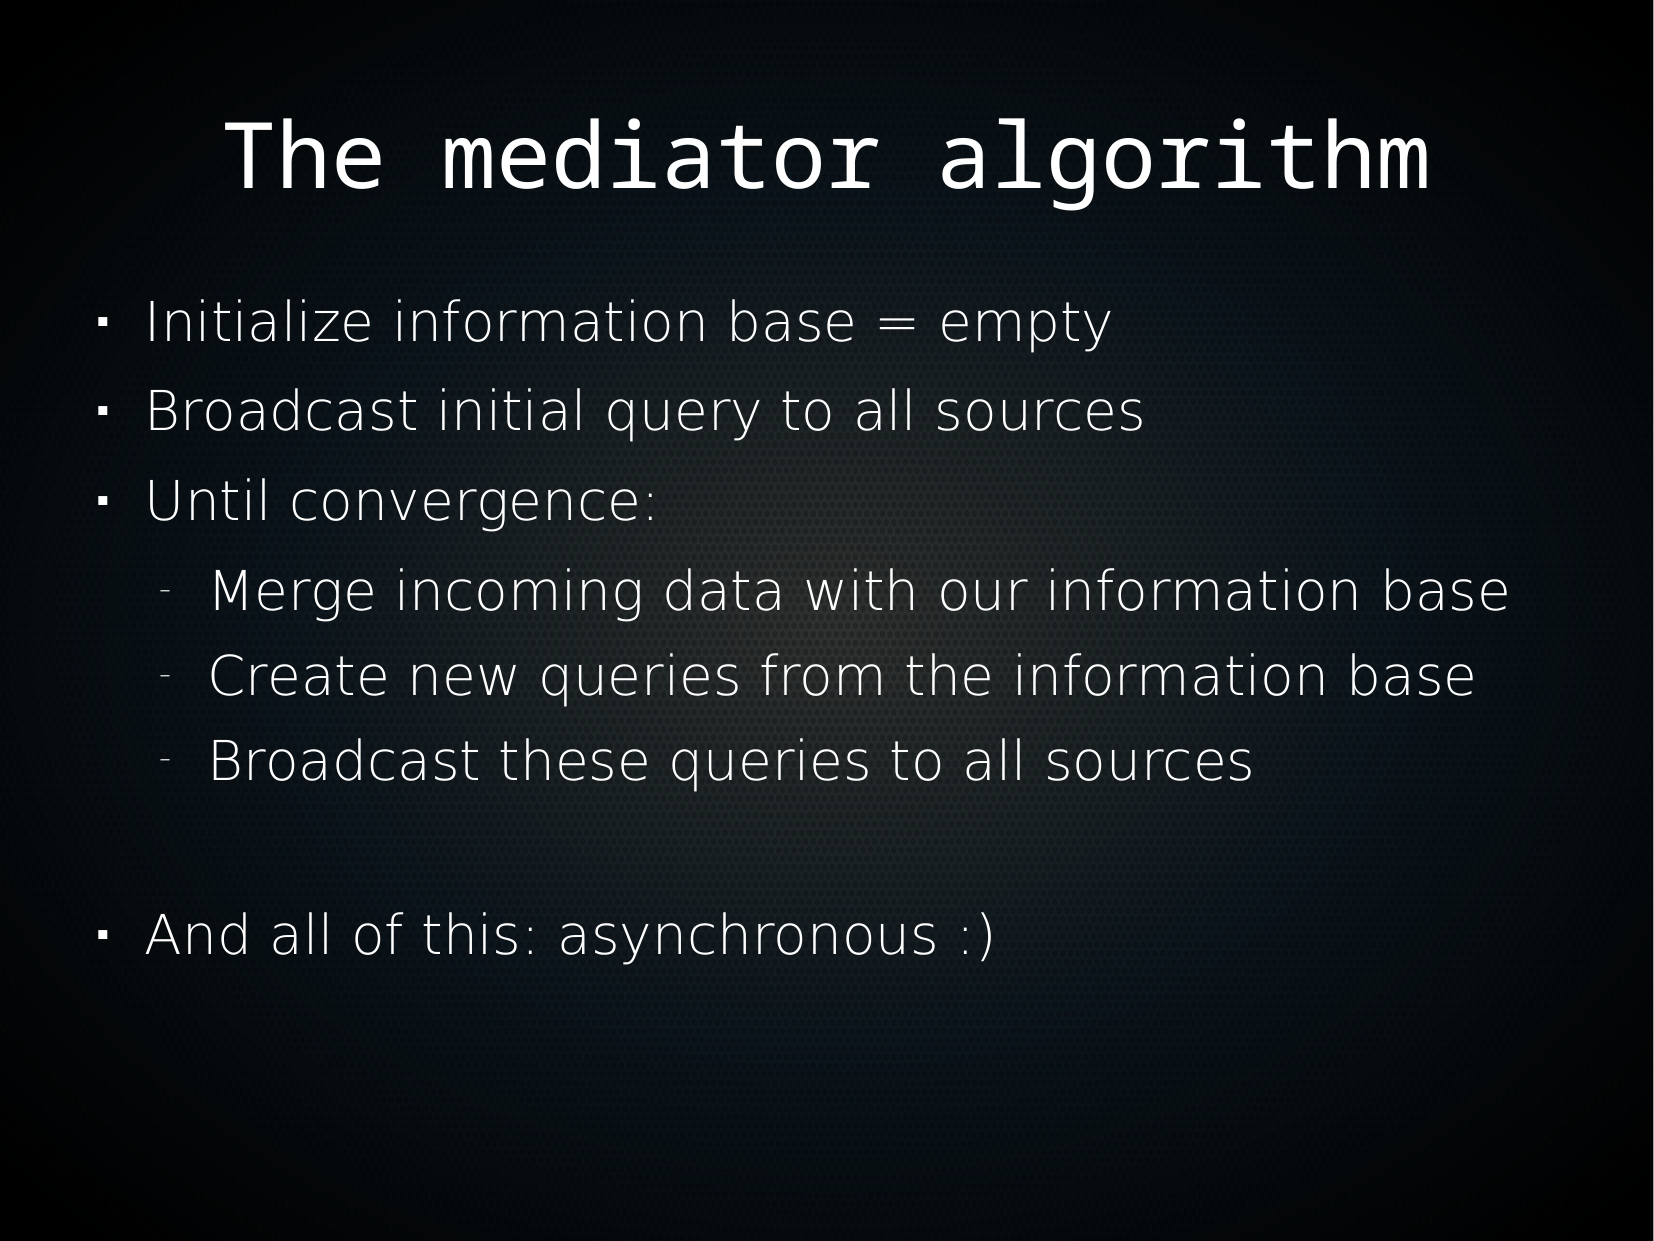

# The mediator algorithm
Initialize information base = empty
Broadcast initial query to all sources
Until convergence:
Merge incoming data with our information base
Create new queries from the information base
Broadcast these queries to all sources
And all of this: asynchronous :)